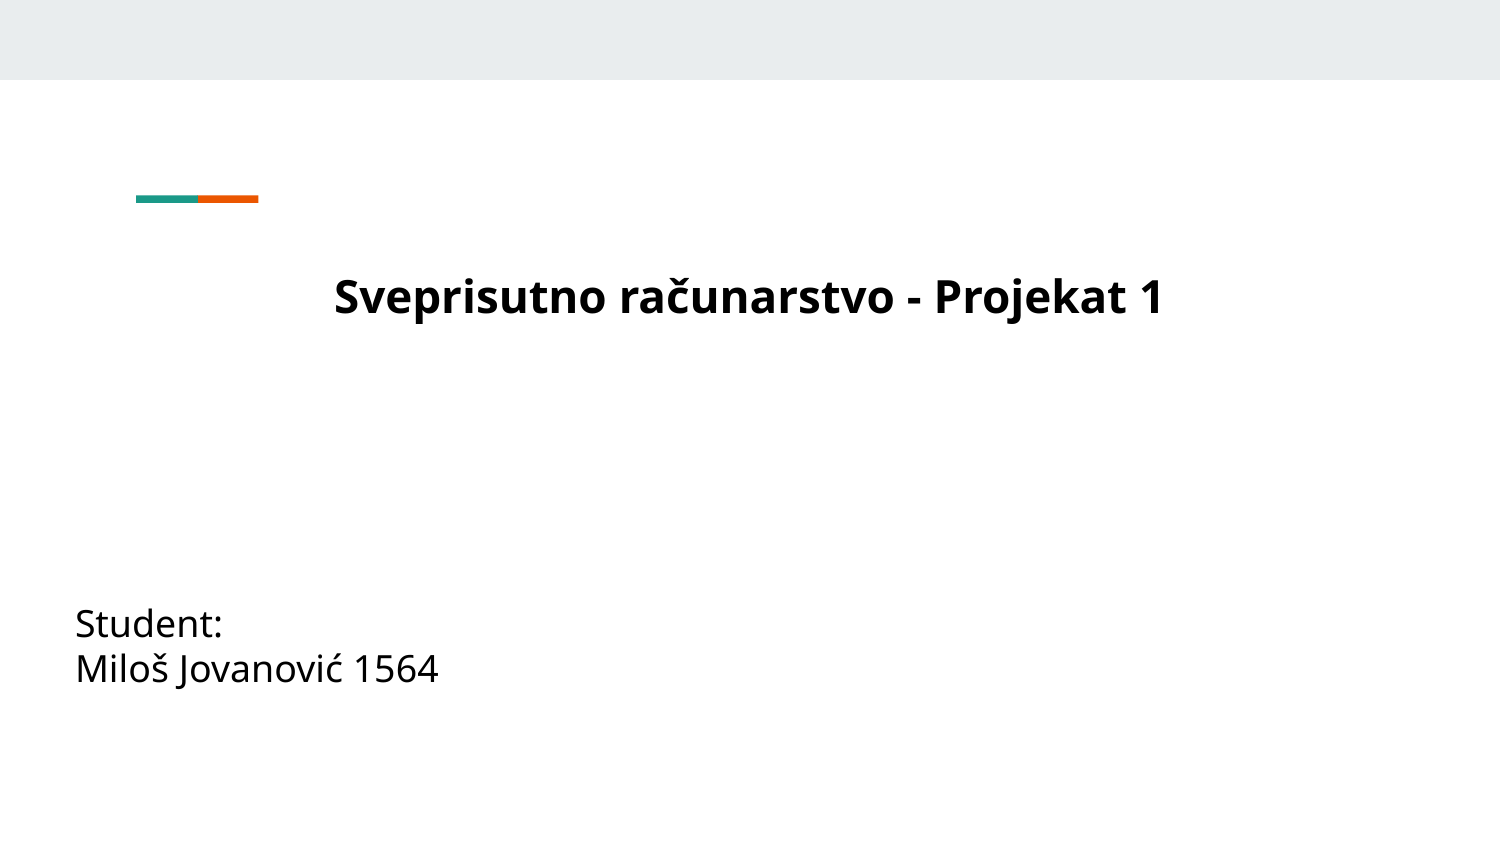

# Sveprisutno računarstvo - Projekat 1
Student:
Miloš Jovanović 1564